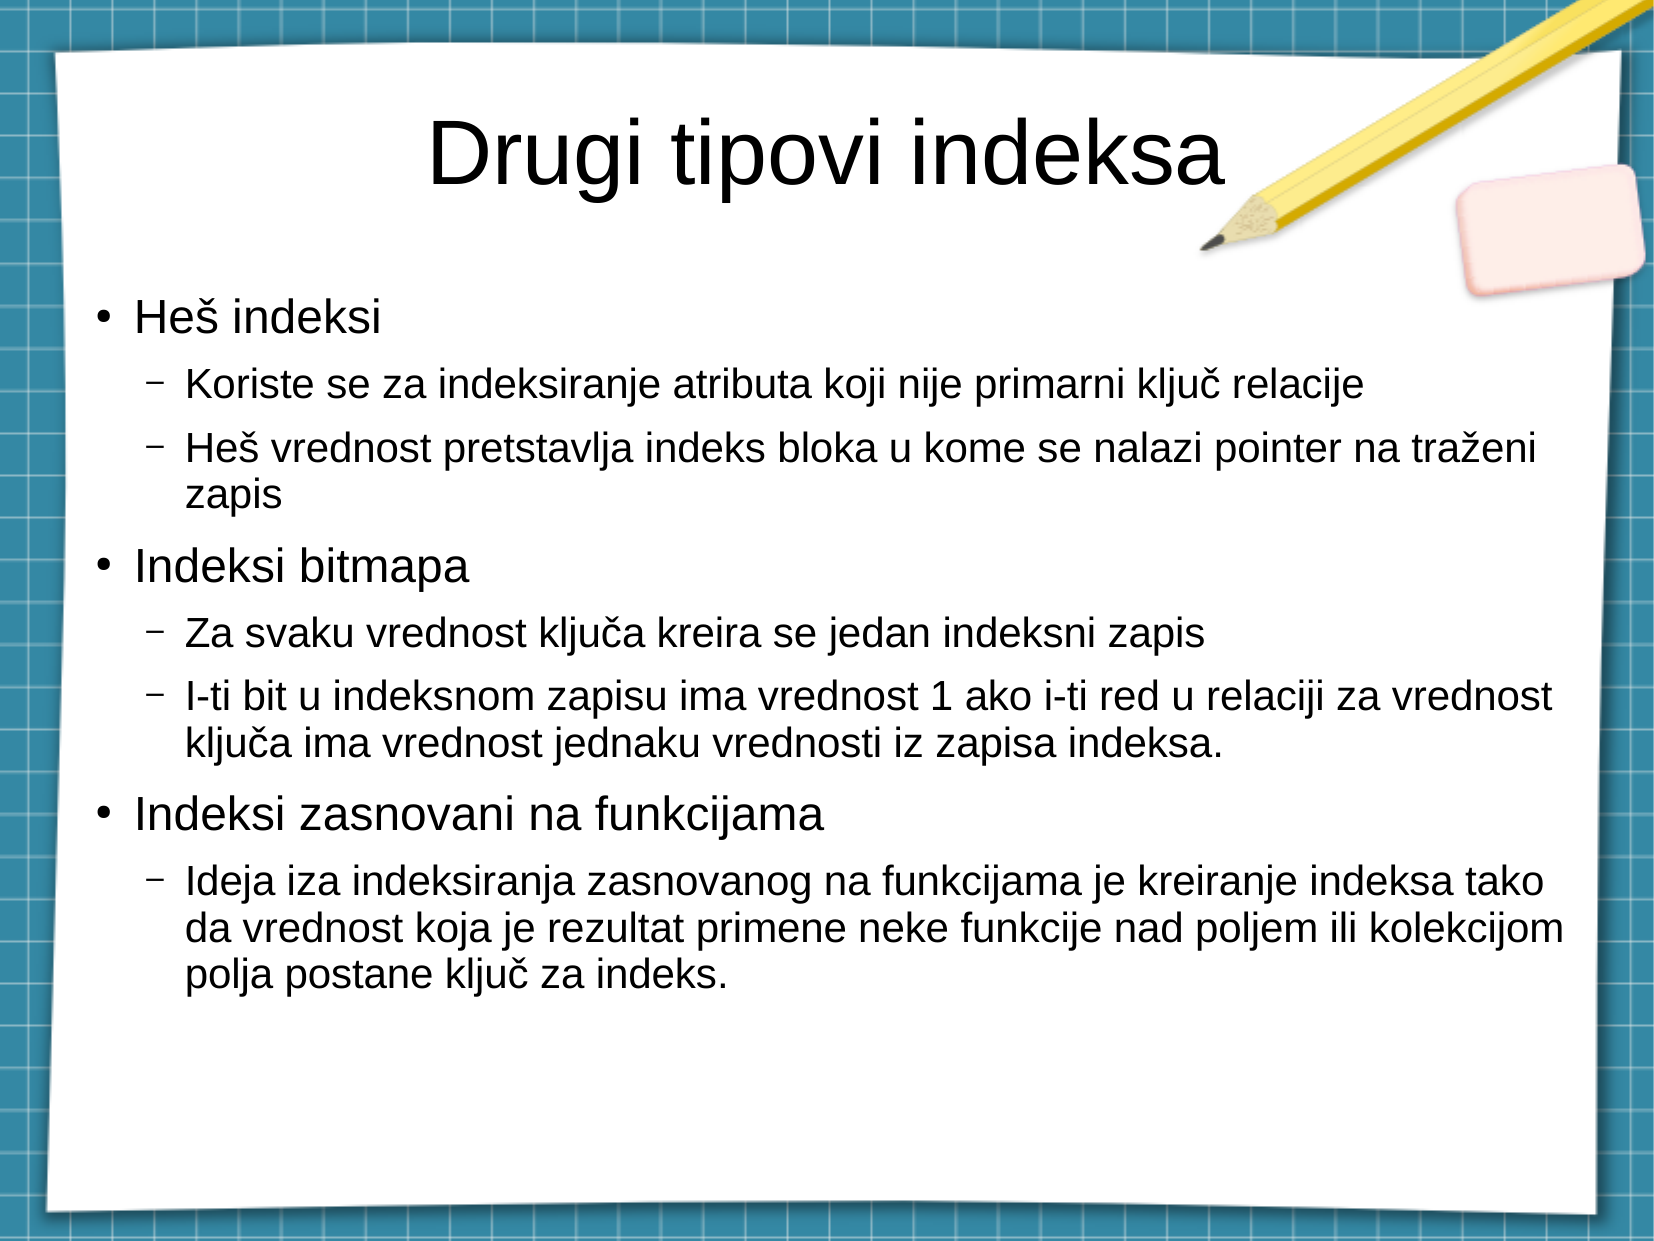

# Drugi tipovi indeksa
Heš indeksi
Koriste se za indeksiranje atributa koji nije primarni ključ relacije
Heš vrednost pretstavlja indeks bloka u kome se nalazi pointer na traženi zapis
Indeksi bitmapa
Za svaku vrednost ključa kreira se jedan indeksni zapis
I-ti bit u indeksnom zapisu ima vrednost 1 ako i-ti red u relaciji za vrednost ključa ima vrednost jednaku vrednosti iz zapisa indeksa.
Indeksi zasnovani na funkcijama
Ideja iza indeksiranja zasnovanog na funkcijama je kreiranje indeksa tako da vrednost koja je rezultat primene neke funkcije nad poljem ili kolekcijom polja postane ključ za indeks.